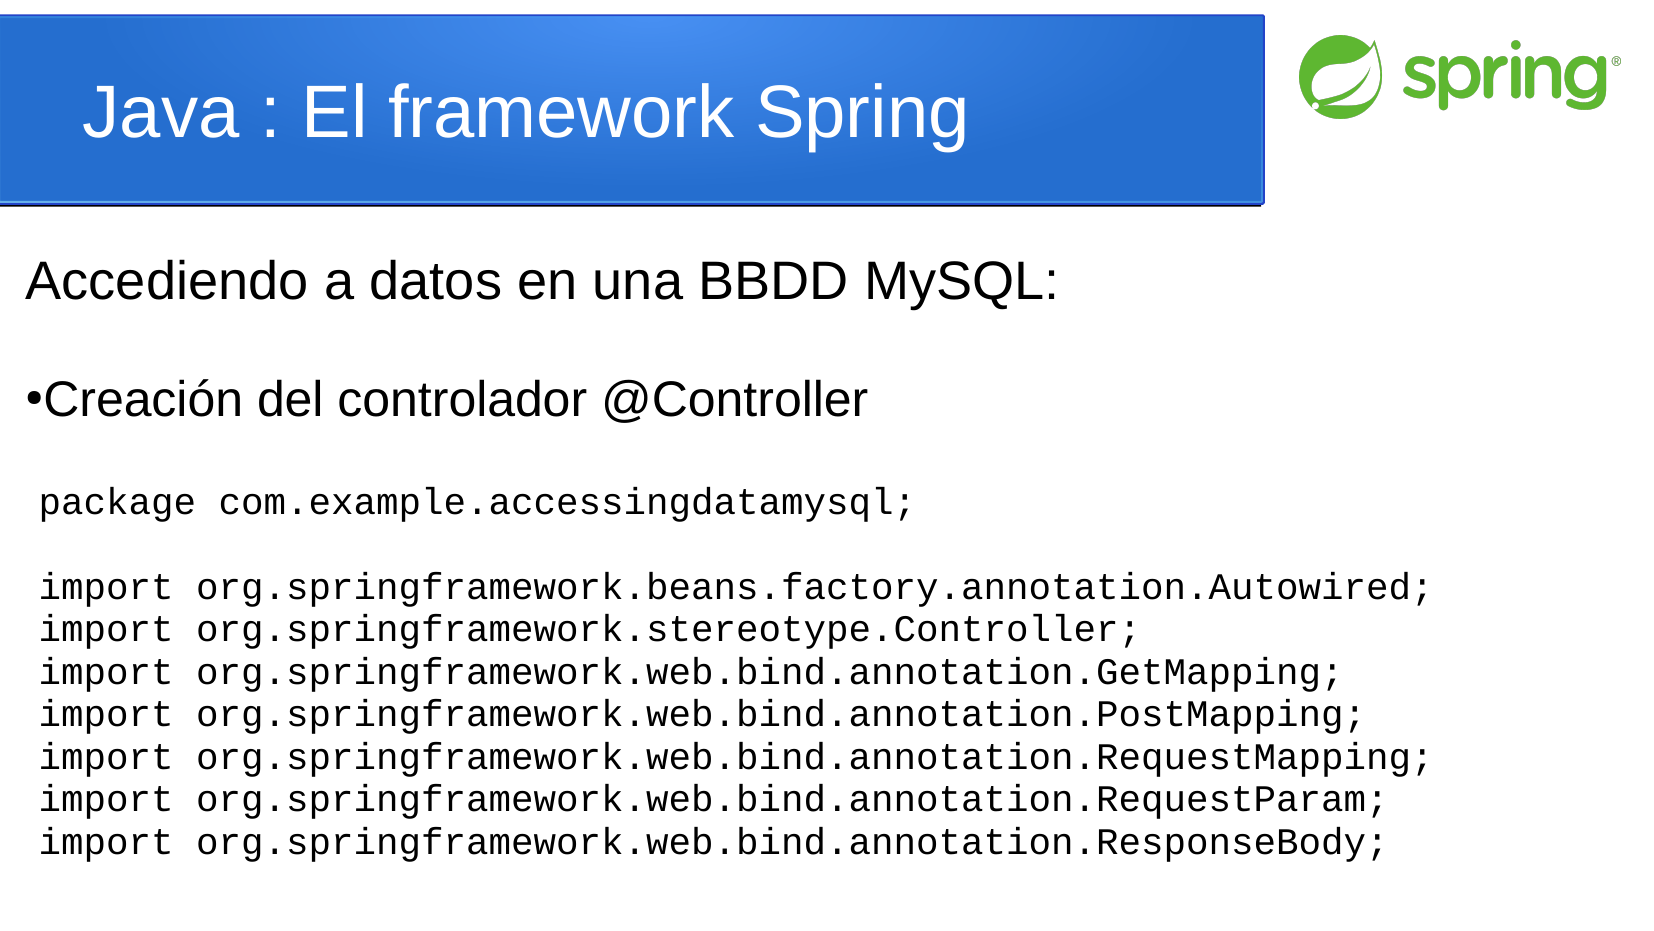

# Java : El framework Spring
Accediendo a datos en una BBDD MySQL:
Creación del controlador @Controller
package com.example.accessingdatamysql;
import org.springframework.beans.factory.annotation.Autowired;
import org.springframework.stereotype.Controller;
import org.springframework.web.bind.annotation.GetMapping;
import org.springframework.web.bind.annotation.PostMapping;
import org.springframework.web.bind.annotation.RequestMapping;
import org.springframework.web.bind.annotation.RequestParam;
import org.springframework.web.bind.annotation.ResponseBody;